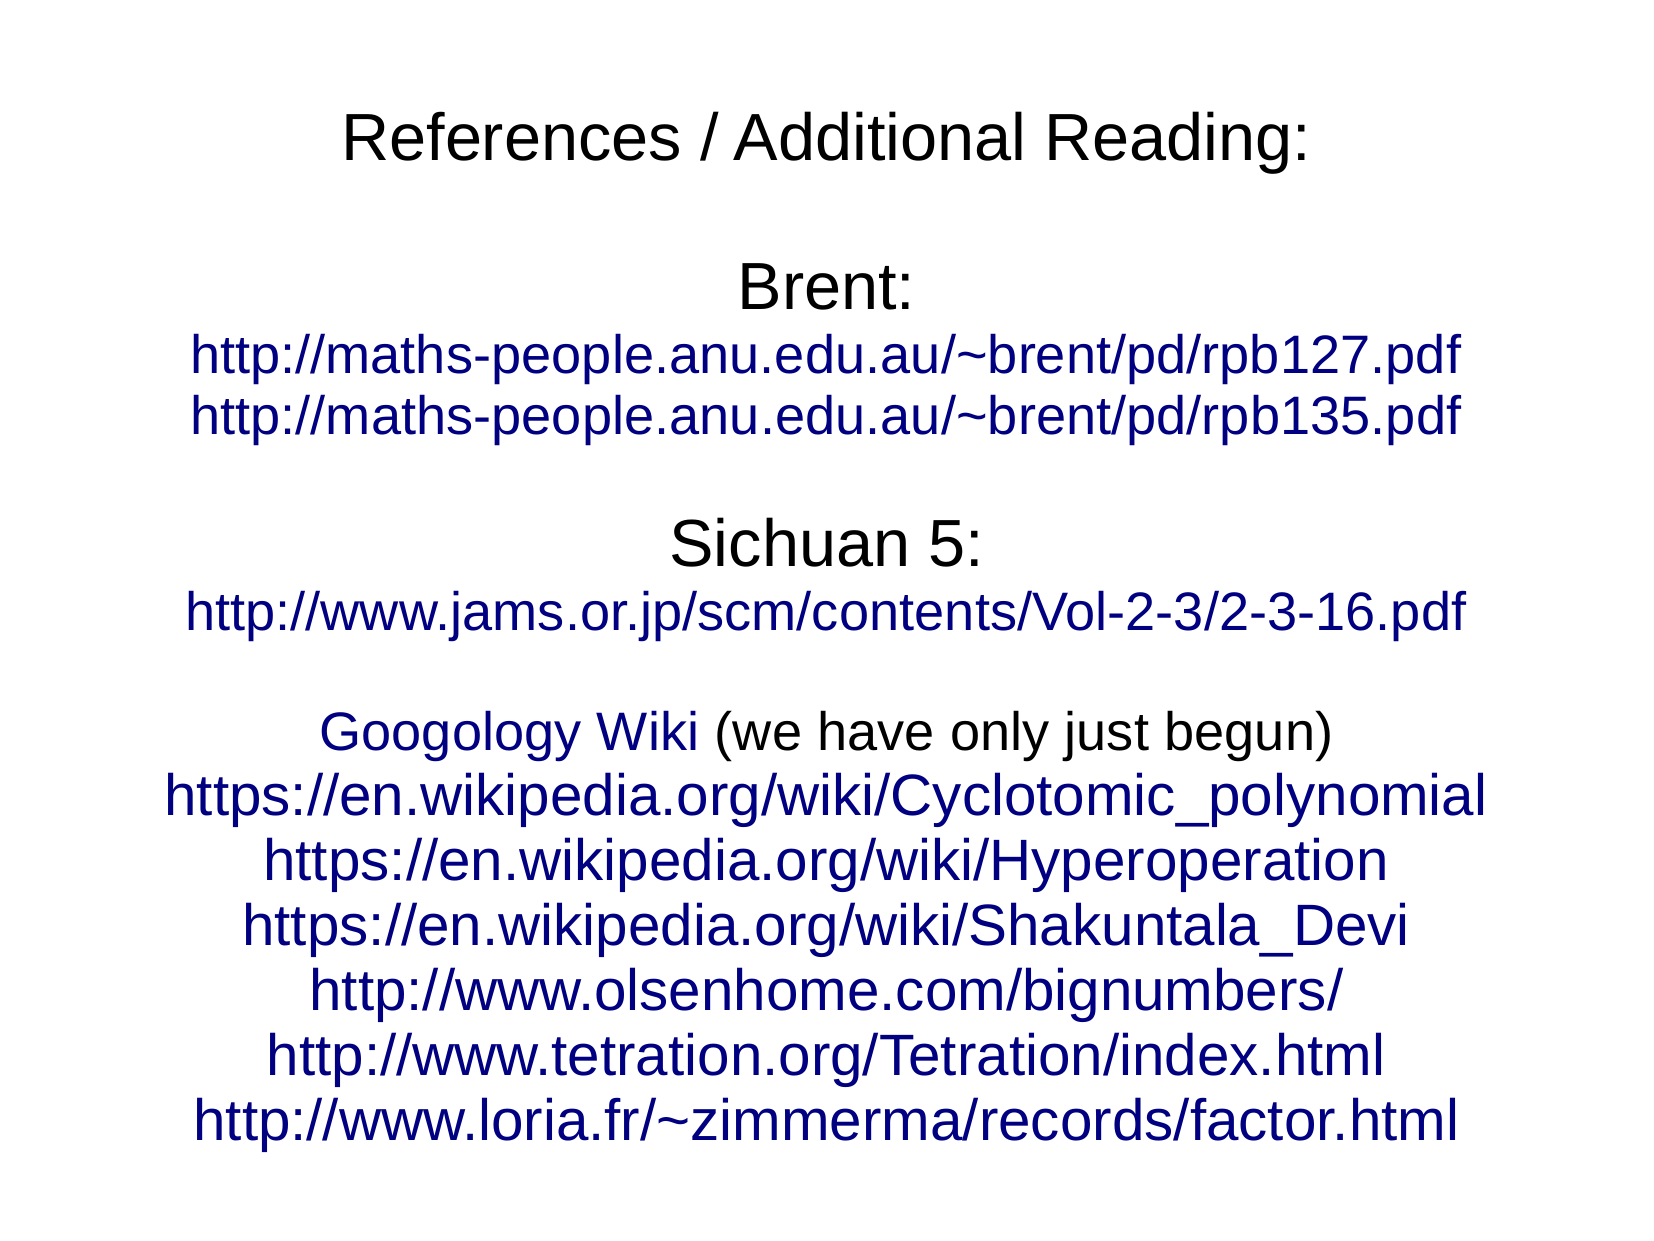

# References / Additional Reading:
Brent:
http://maths-people.anu.edu.au/~brent/pd/rpb127.pdf
http://maths-people.anu.edu.au/~brent/pd/rpb135.pdf
Sichuan 5:
http://www.jams.or.jp/scm/contents/Vol-2-3/2-3-16.pdf
Googology Wiki (we have only just begun)
https://en.wikipedia.org/wiki/Cyclotomic_polynomial
https://en.wikipedia.org/wiki/Hyperoperation
https://en.wikipedia.org/wiki/Shakuntala_Devi
http://www.olsenhome.com/bignumbers/
http://www.tetration.org/Tetration/index.html
http://www.loria.fr/~zimmerma/records/factor.html